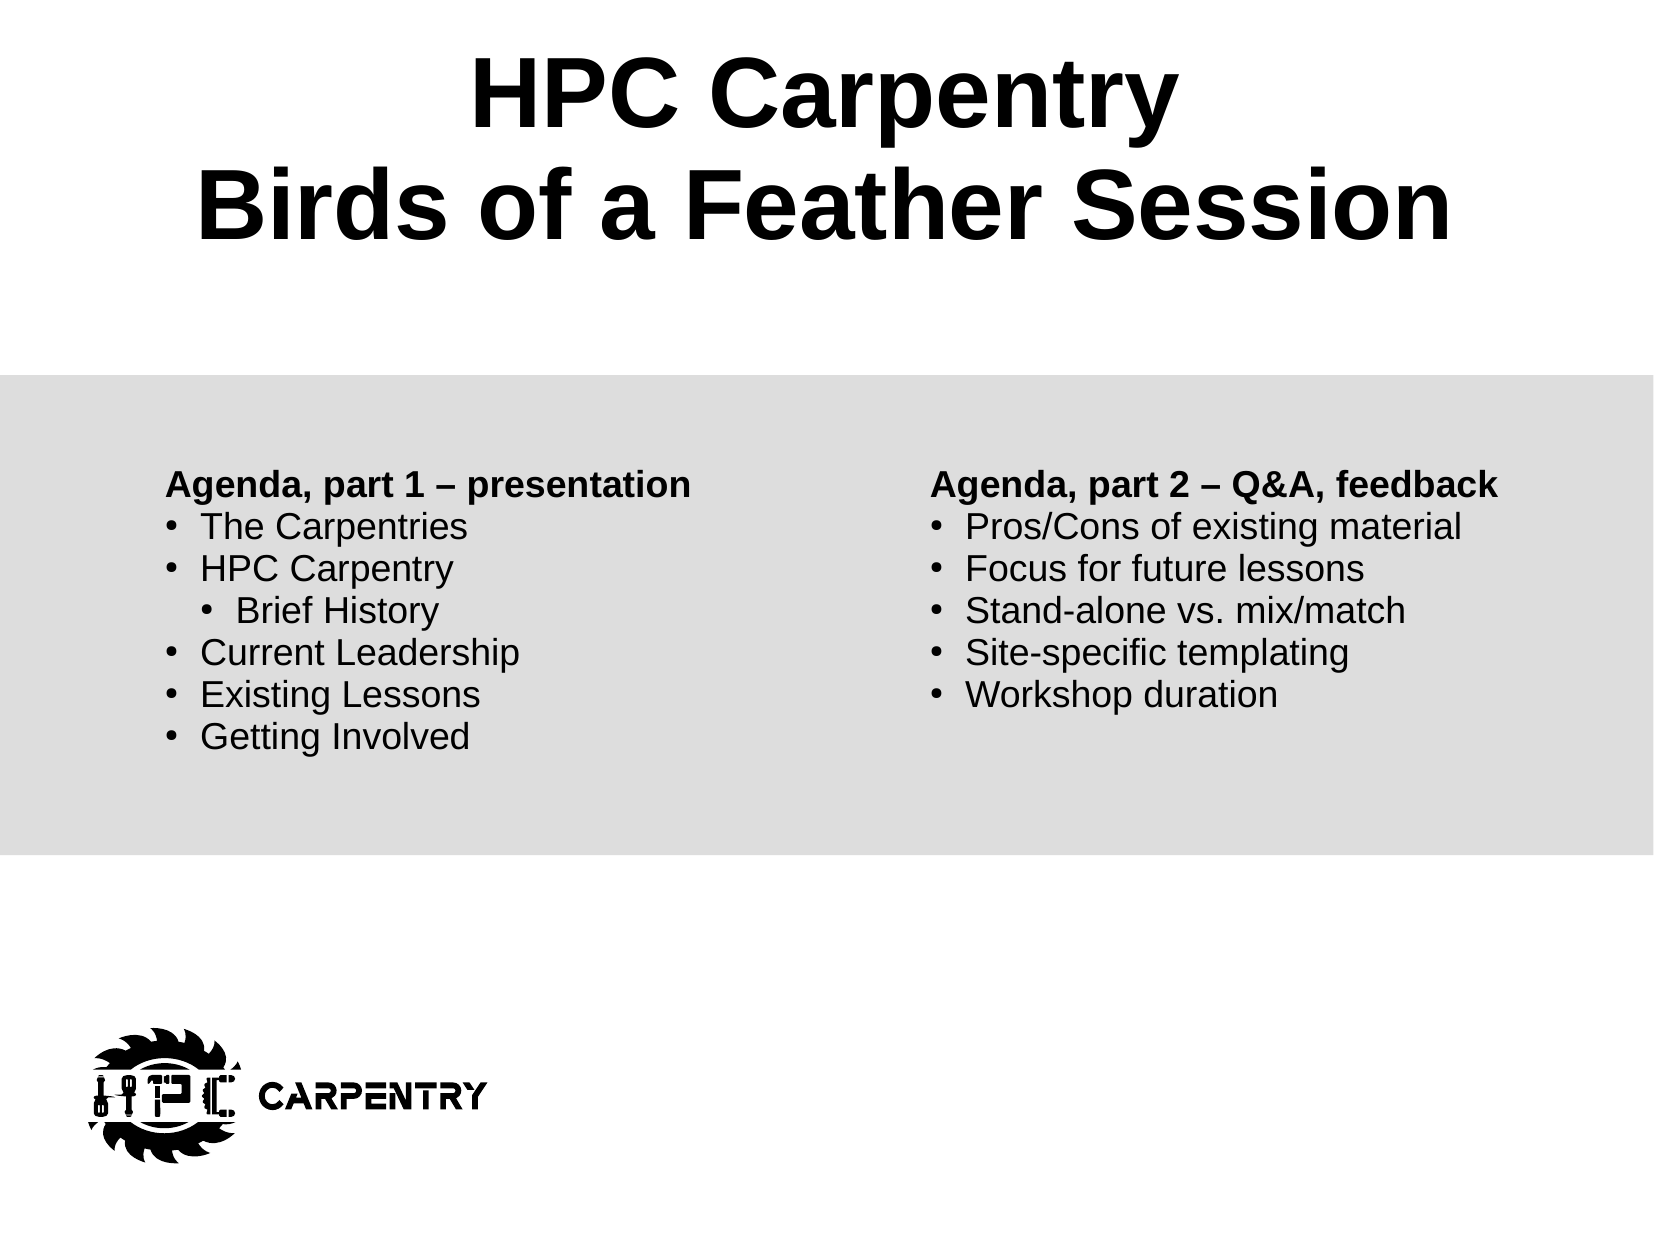

HPC Carpentry
Birds of a Feather Session
Agenda, part 1 – presentation
The Carpentries
HPC Carpentry
Brief History
Current Leadership
Existing Lessons
Getting Involved
Agenda, part 2 – Q&A, feedback
Pros/Cons of existing material
Focus for future lessons
Stand-alone vs. mix/match
Site-specific templating
Workshop duration